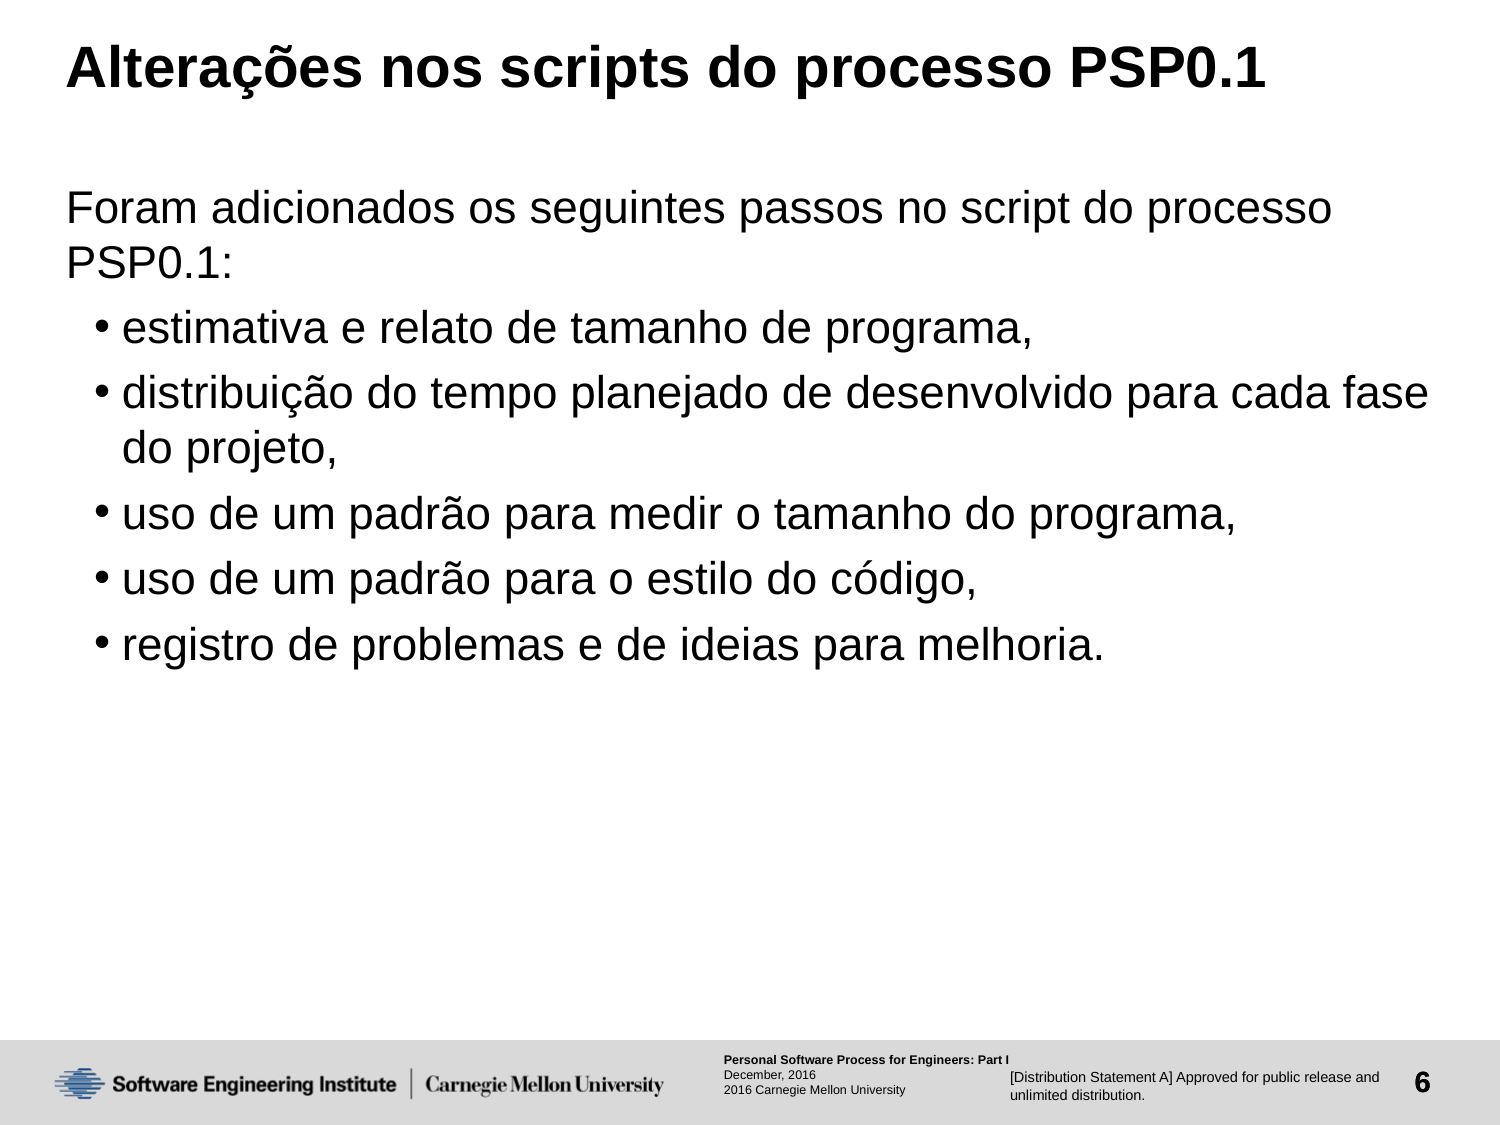

# Alterações nos scripts do processo PSP0.1
Foram adicionados os seguintes passos no script do processo PSP0.1:
estimativa e relato de tamanho de programa,
distribuição do tempo planejado de desenvolvido para cada fase do projeto,
uso de um padrão para medir o tamanho do programa,
uso de um padrão para o estilo do código,
registro de problemas e de ideias para melhoria.